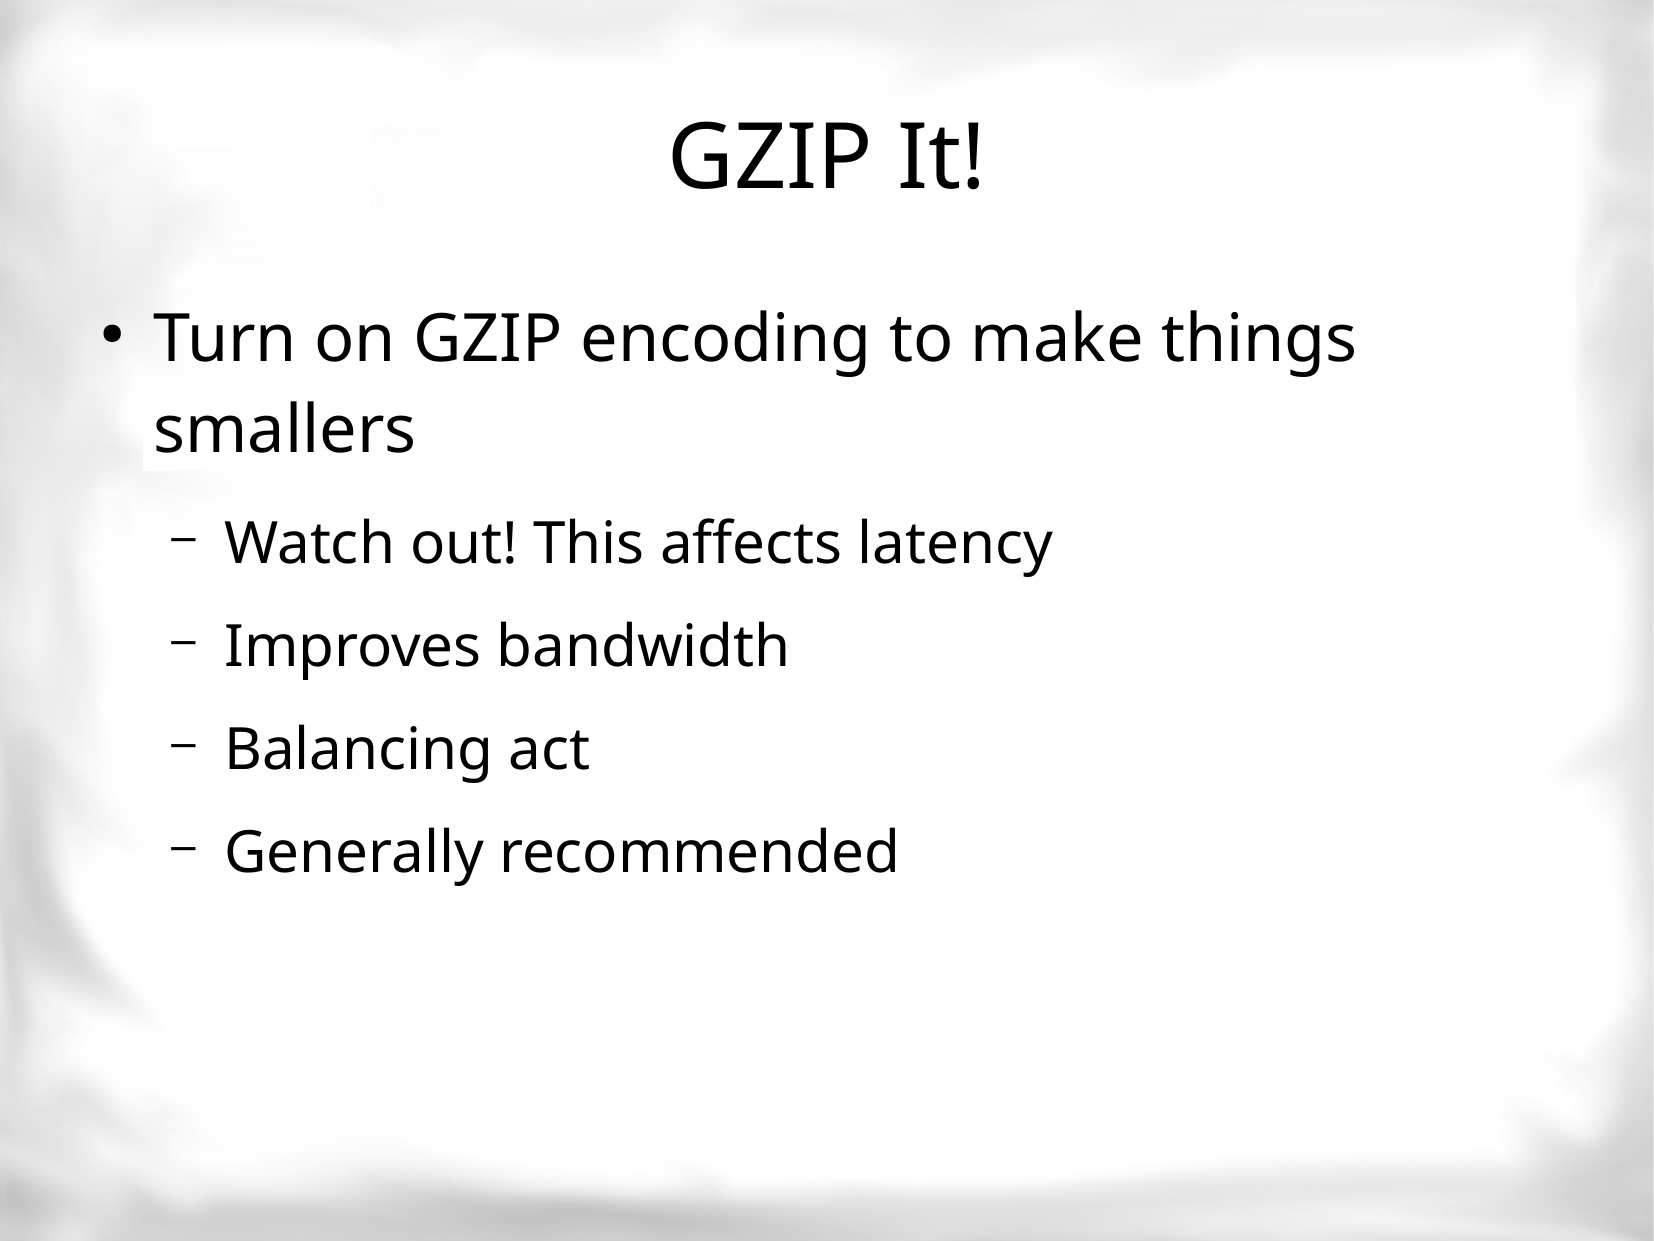

# GZIP It!
Turn on GZIP encoding to make things smallers
Watch out! This affects latency
Improves bandwidth
Balancing act
Generally recommended